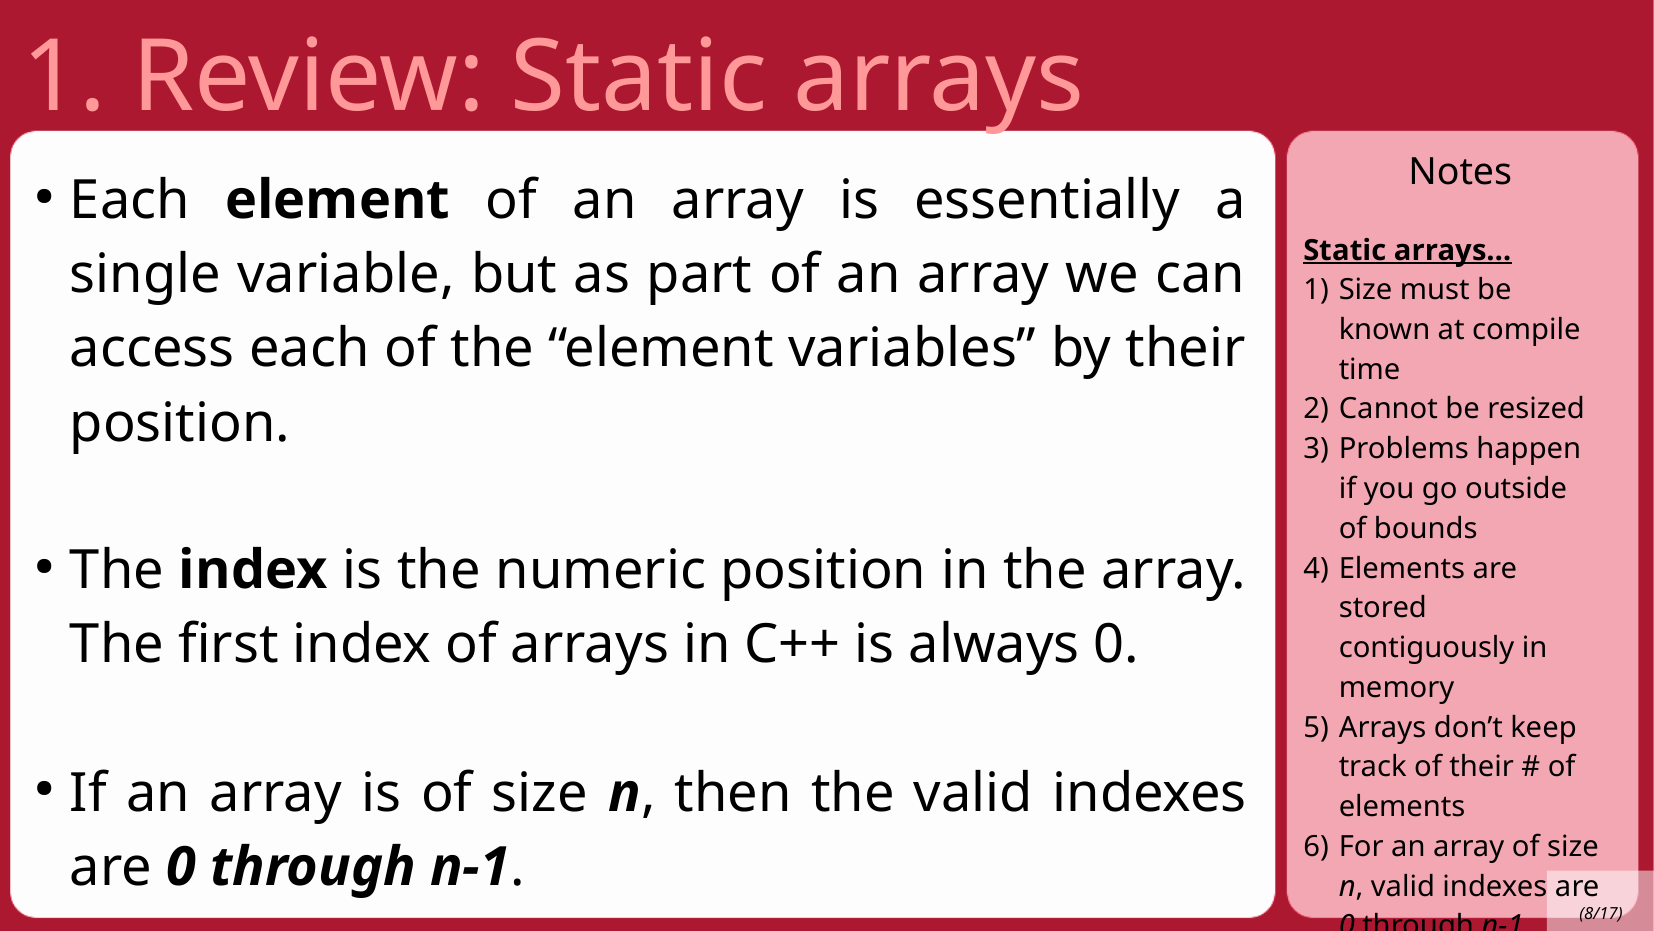

# 1. Review: Static arrays
Notes
Each element of an array is essentially a single variable, but as part of an array we can access each of the “element variables” by their position.
The index is the numeric position in the array. The first index of arrays in C++ is always 0.
If an array is of size n, then the valid indexes are 0 through n-1.
Static arrays…
Size must be known at compile time
Cannot be resized
Problems happen if you go outside of bounds
Elements are stored contiguously in memory
Arrays don’t keep track of their # of elements
For an array of size n, valid indexes are 0 through n-1.